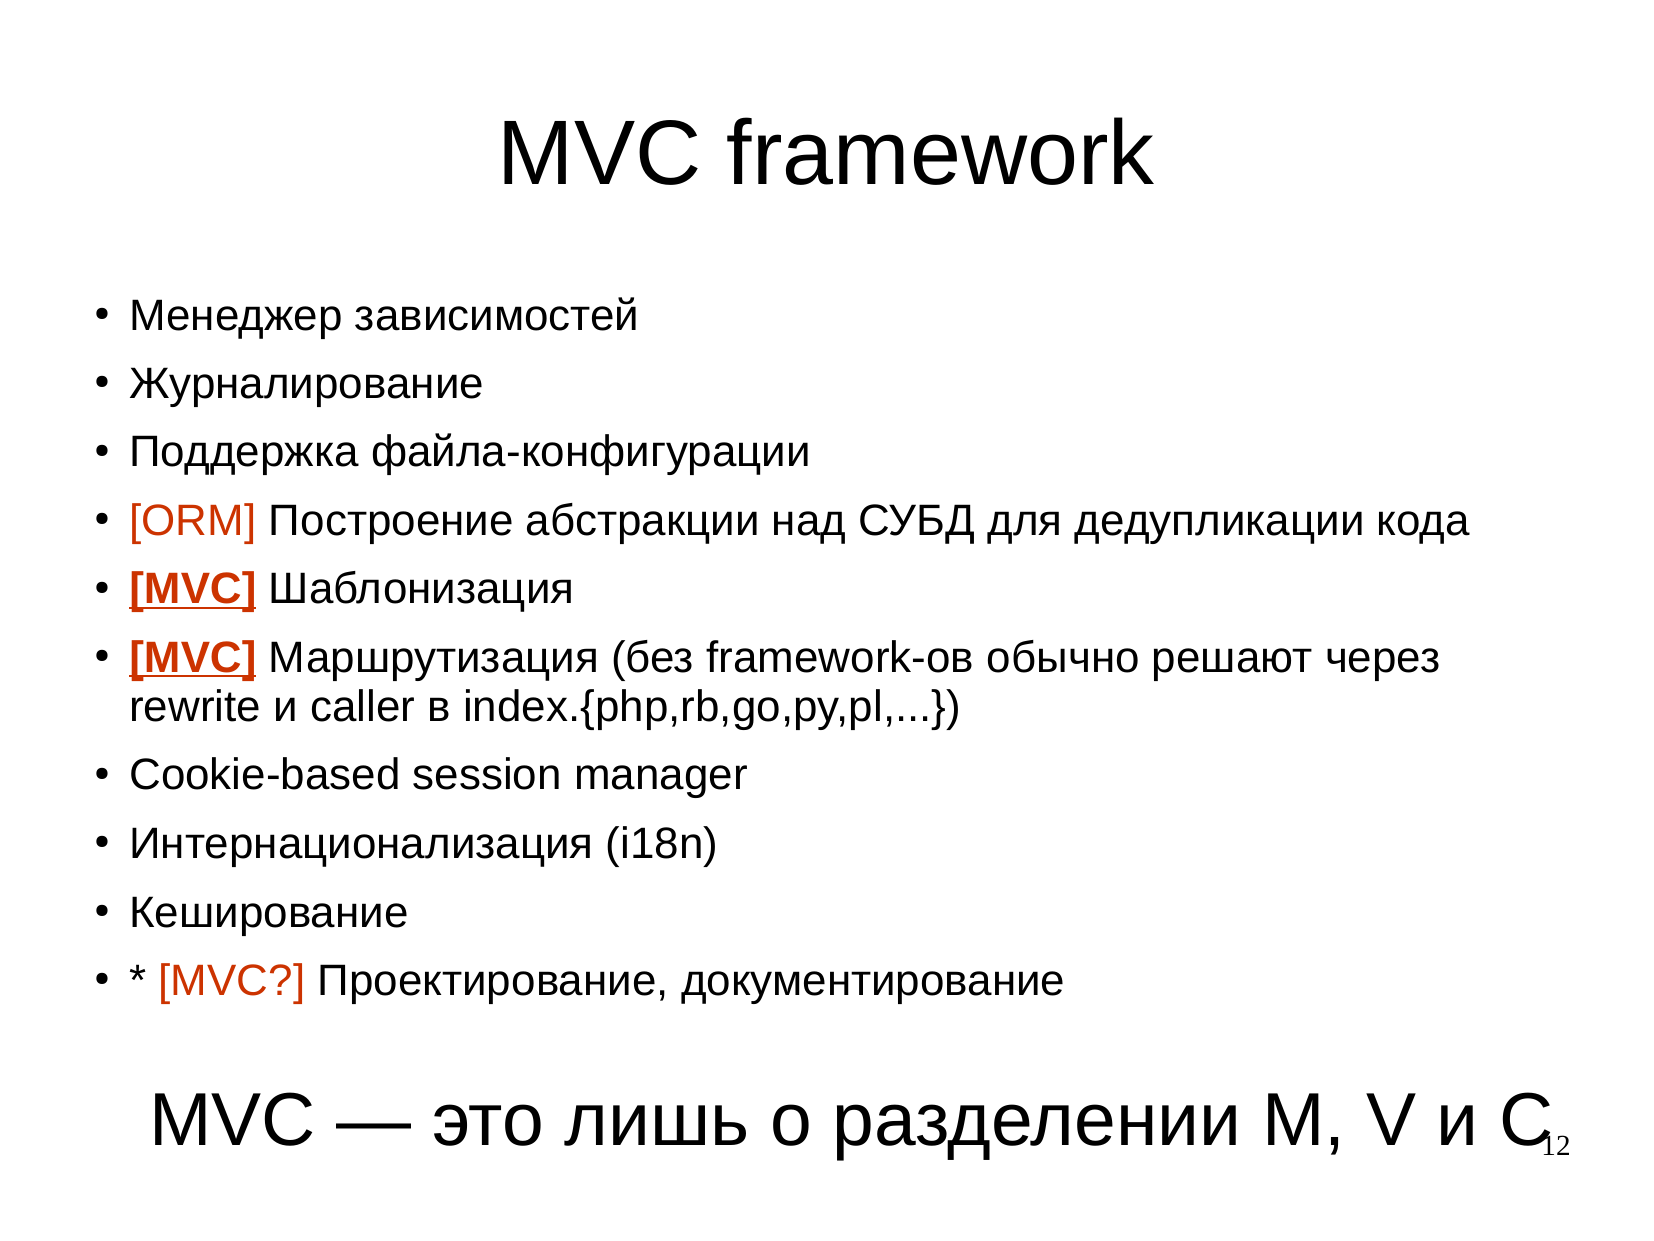

MVC framework
# Менеджер зависимостей
Журналирование
Поддержка файла-конфигурации
[ORM] Построение абстракции над СУБД для дедупликации кода
[MVC] Шаблонизация
[MVC] Маршрутизация (без framework-ов обычно решают через rewrite и caller в index.{php,rb,go,py,pl,...})
Cookie-based session manager
Интернационализация (i18n)
Кеширование
* [MVC?] Проектирование, документирование
MVC — это лишь о разделении M, V и C
12